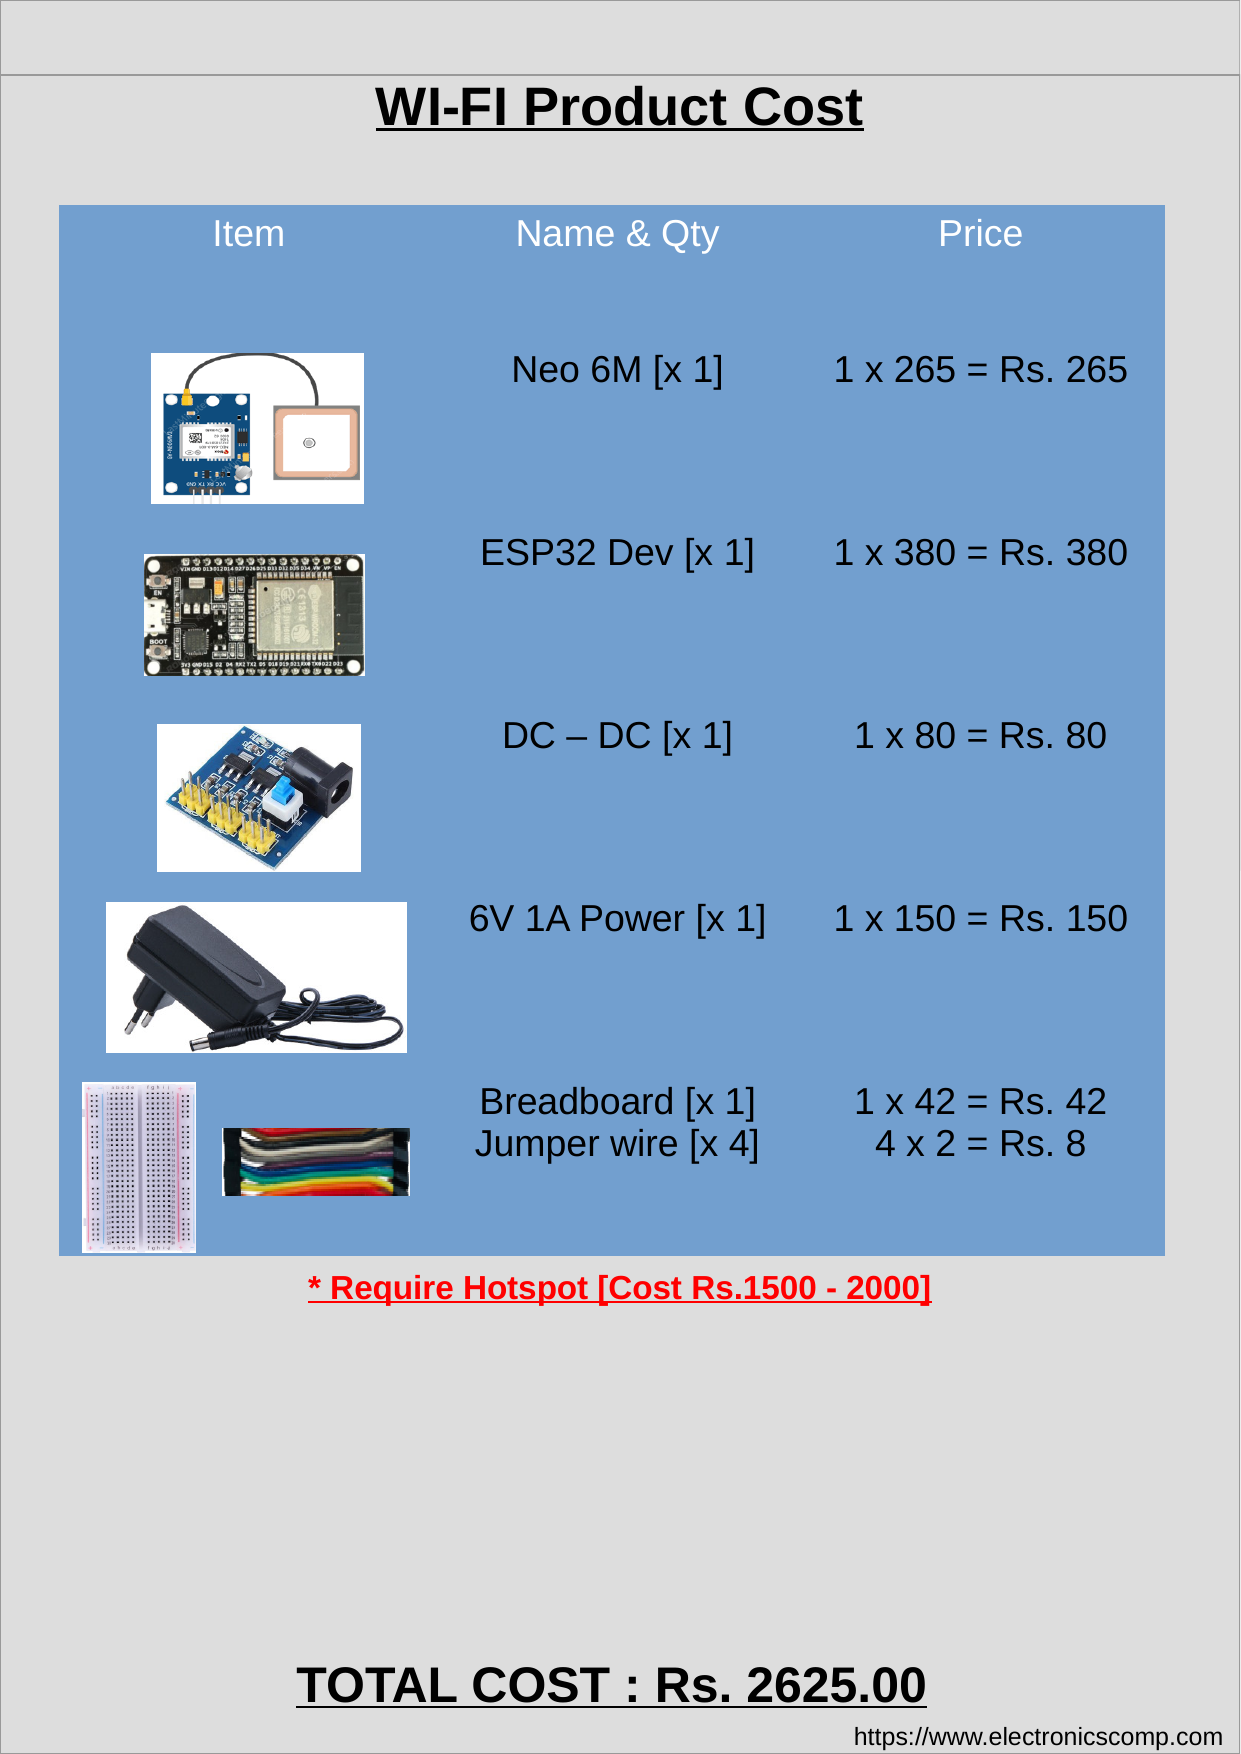

WI-FI Product Cost
| Item | Name & Qty | Price |
| --- | --- | --- |
| | Neo 6M [x 1] | 1 x 265 = Rs. 265 |
| | ESP32 Dev [x 1] | 1 x 380 = Rs. 380 |
| | DC – DC [x 1] | 1 x 80 = Rs. 80 |
| | 6V 1A Power [x 1] | 1 x 150 = Rs. 150 |
| | Breadboard [x 1] Jumper wire [x 4] | 1 x 42 = Rs. 42 4 x 2 = Rs. 8 |
* Require Hotspot [Cost Rs.1500 - 2000]
TOTAL COST : Rs. 2625.00
https://www.electronicscomp.com